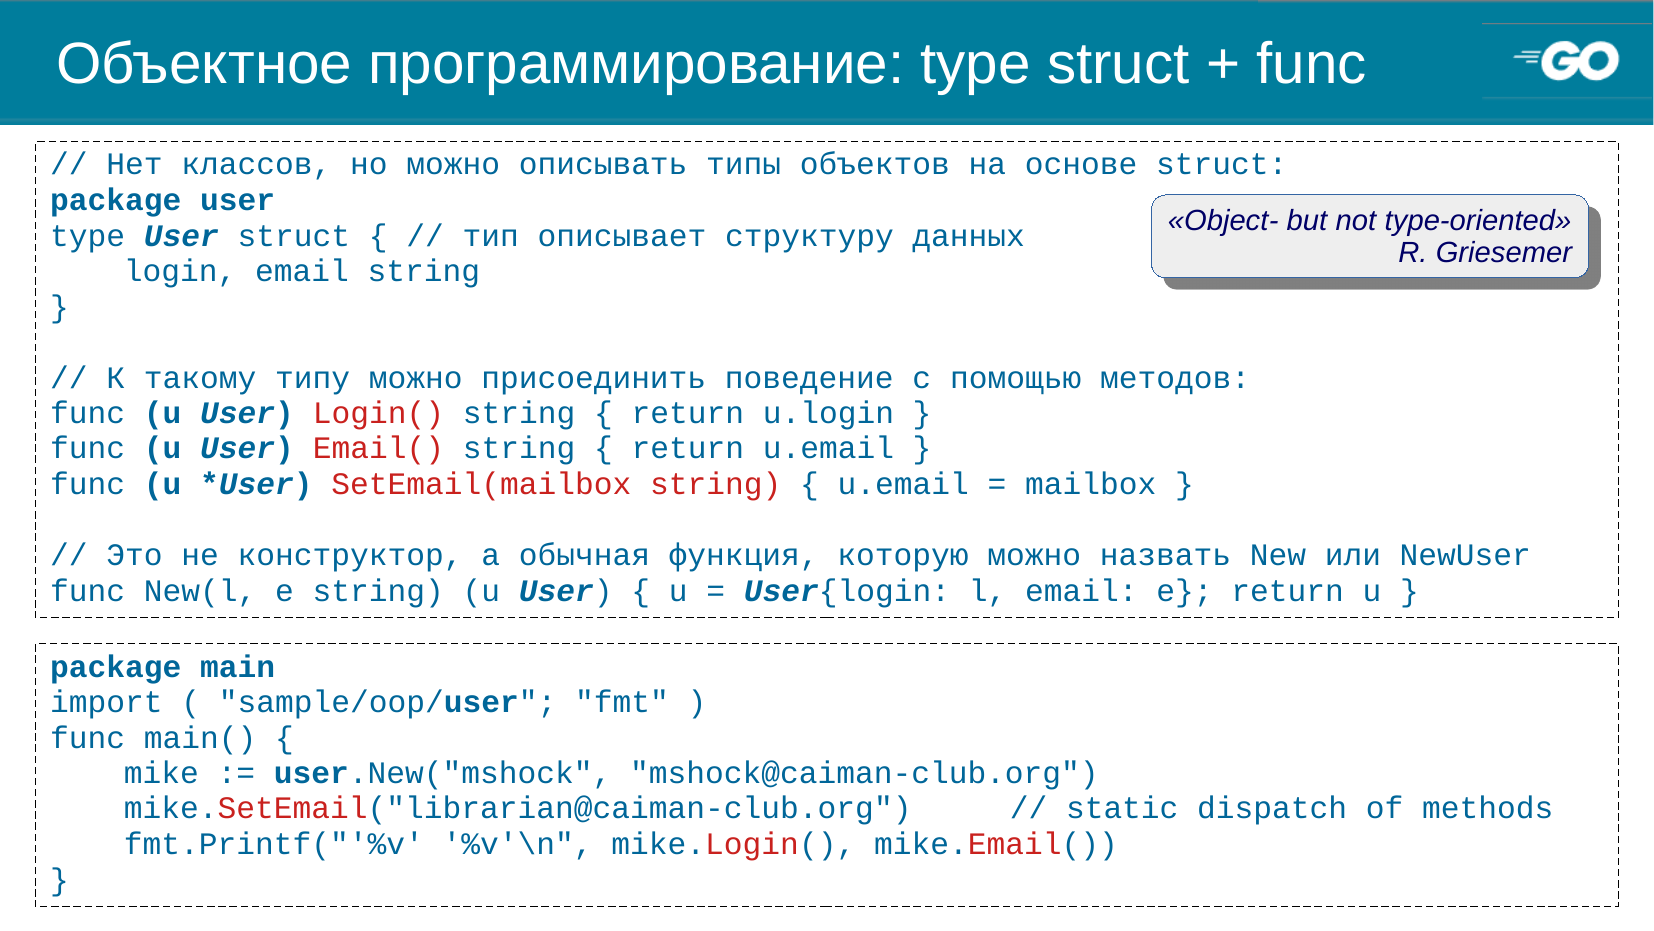

Объектное программирование: type struct + func
// Нет классов, но можно описывать типы объектов на основе struct:
package user
type User struct { // тип описывает структуру данных
	login, email string
}
// К такому типу можно присоединить поведение с помощью методов:
func (u User) Login() string { return u.login }
func (u User) Email() string { return u.email }
func (u *User) SetEmail(mailbox string) { u.email = mailbox }
// Это не конструктор, а обычная функция, которую можно назвать New или NewUser
func New(l, e string) (u User) { u = User{login: l, email: e}; return u }
«Object- but not type-oriented»
R. Griesemer
package main
import ( "sample/oop/user"; "fmt" )
func main() {
	mike := user.New("mshock", "mshock@caiman-club.org")
	mike.SetEmail("librarian@caiman-club.org")		// static dispatch of methods
	fmt.Printf("'%v' '%v'\n", mike.Login(), mike.Email())
}